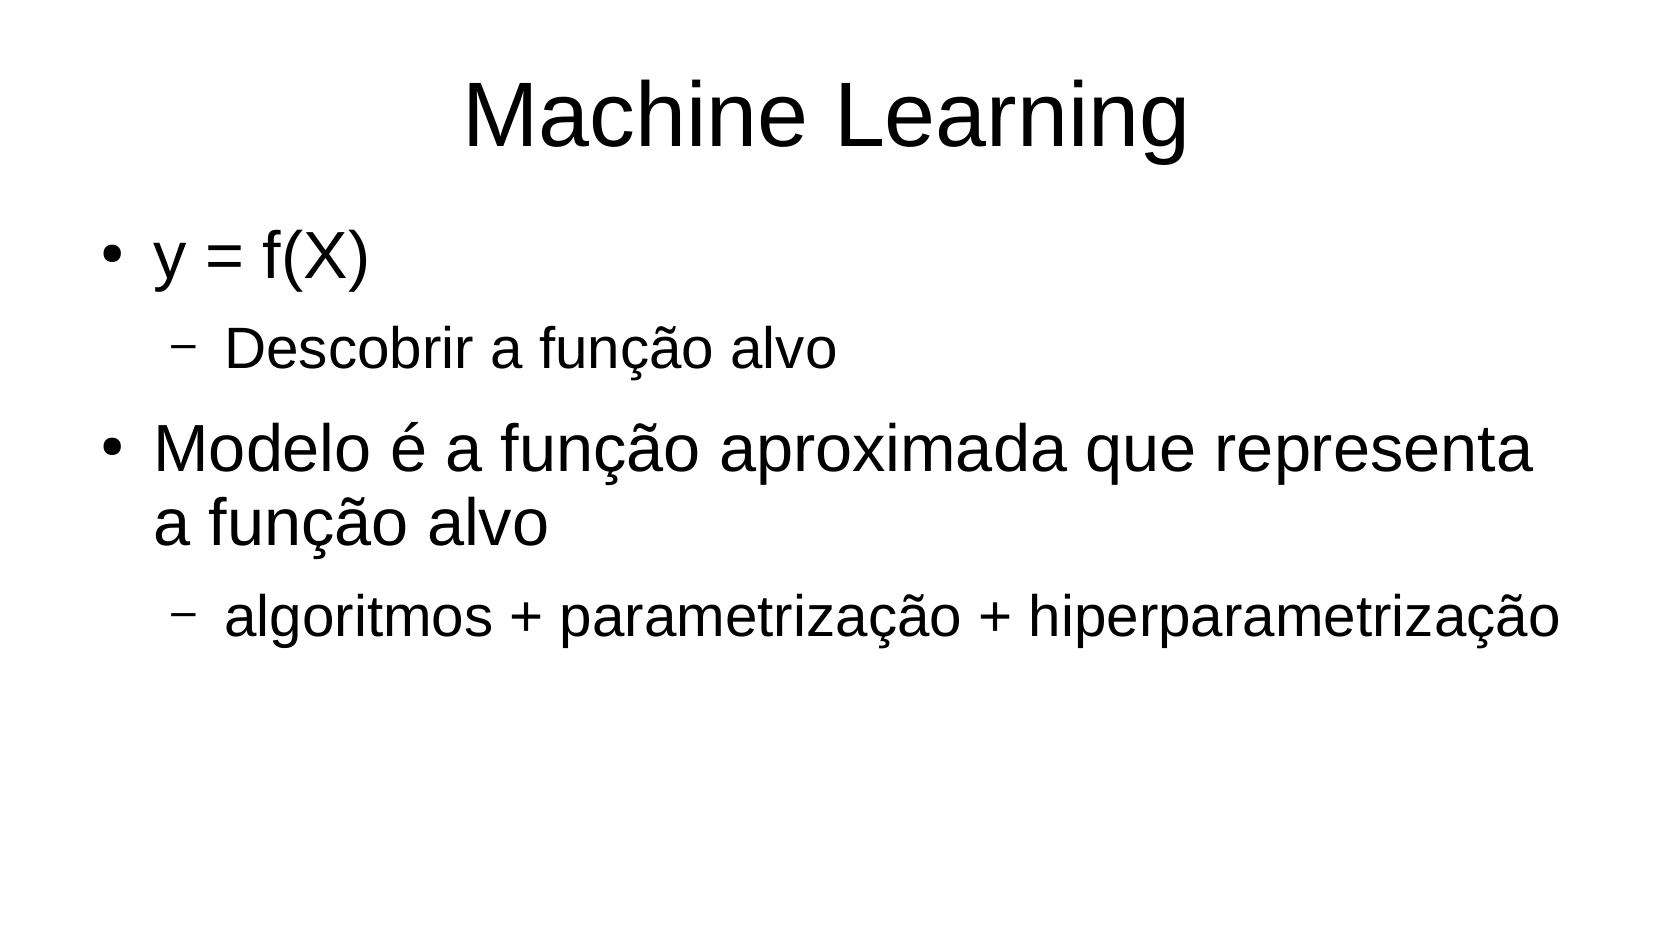

# Machine Learning
y = f(X)
Descobrir a função alvo
Modelo é a função aproximada que representa a função alvo
algoritmos + parametrização + hiperparametrização